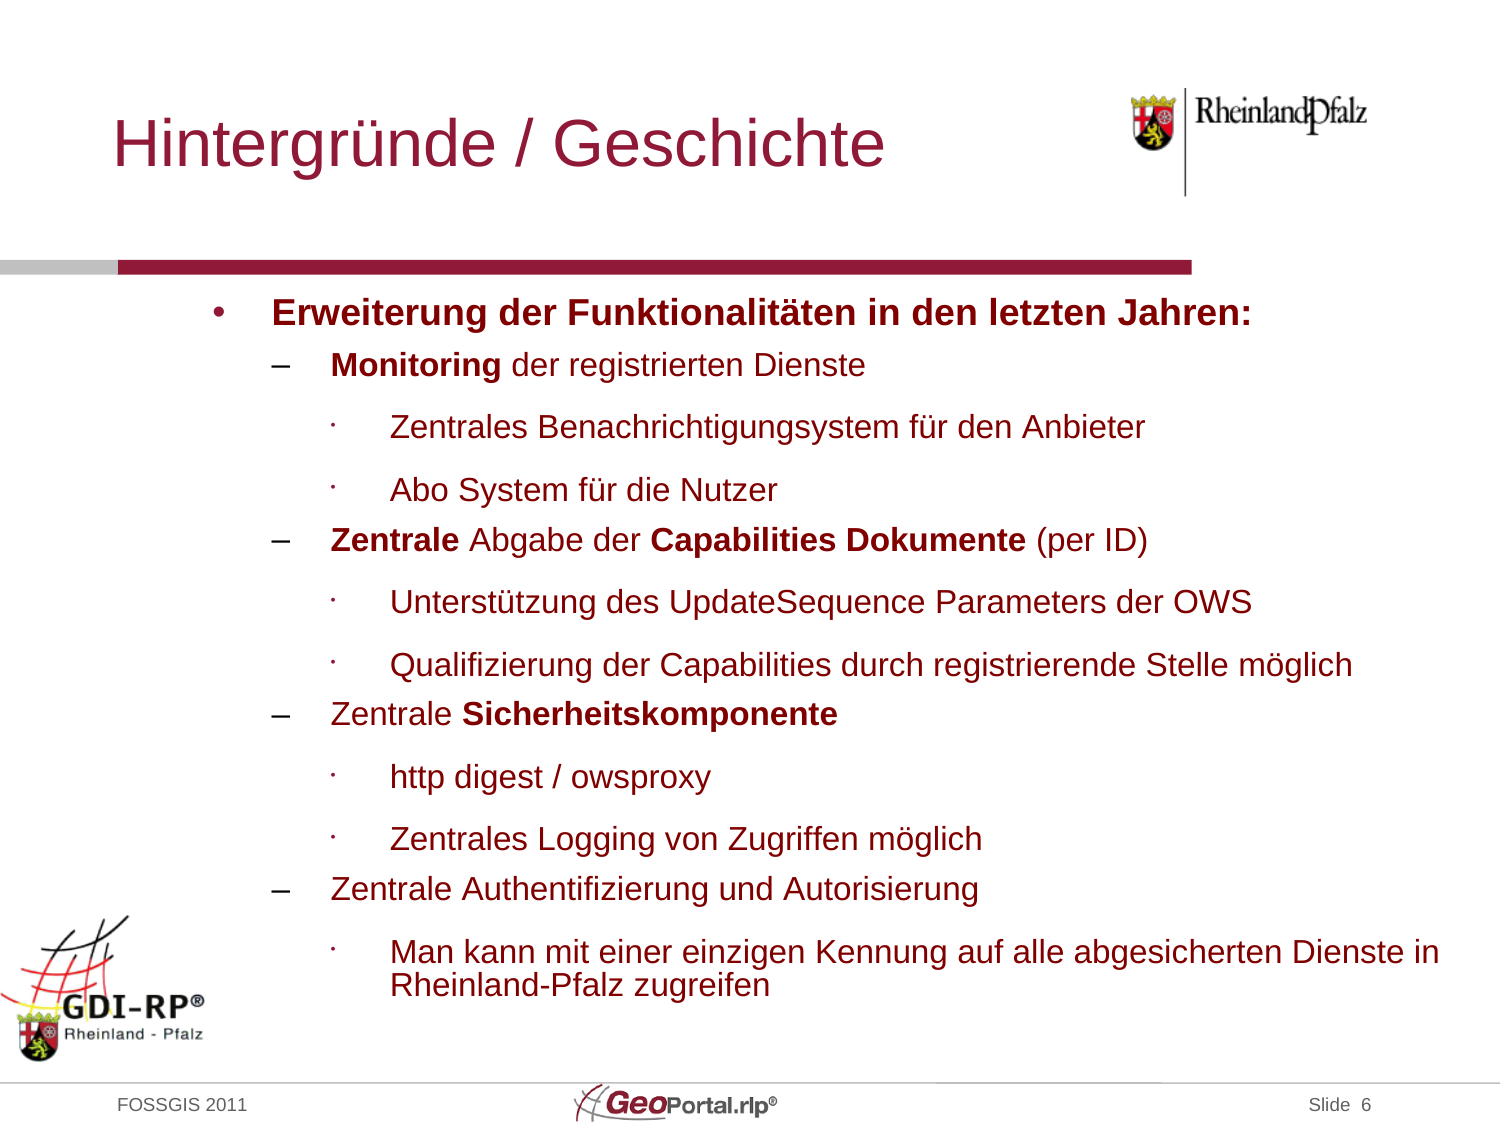

# Hintergründe / Geschichte
Erweiterung der Funktionalitäten in den letzten Jahren:
Monitoring der registrierten Dienste
Zentrales Benachrichtigungsystem für den Anbieter
Abo System für die Nutzer
Zentrale Abgabe der Capabilities Dokumente (per ID)
Unterstützung des UpdateSequence Parameters der OWS
Qualifizierung der Capabilities durch registrierende Stelle möglich
Zentrale Sicherheitskomponente
http digest / owsproxy
Zentrales Logging von Zugriffen möglich
Zentrale Authentifizierung und Autorisierung
Man kann mit einer einzigen Kennung auf alle abgesicherten Dienste in Rheinland-Pfalz zugreifen